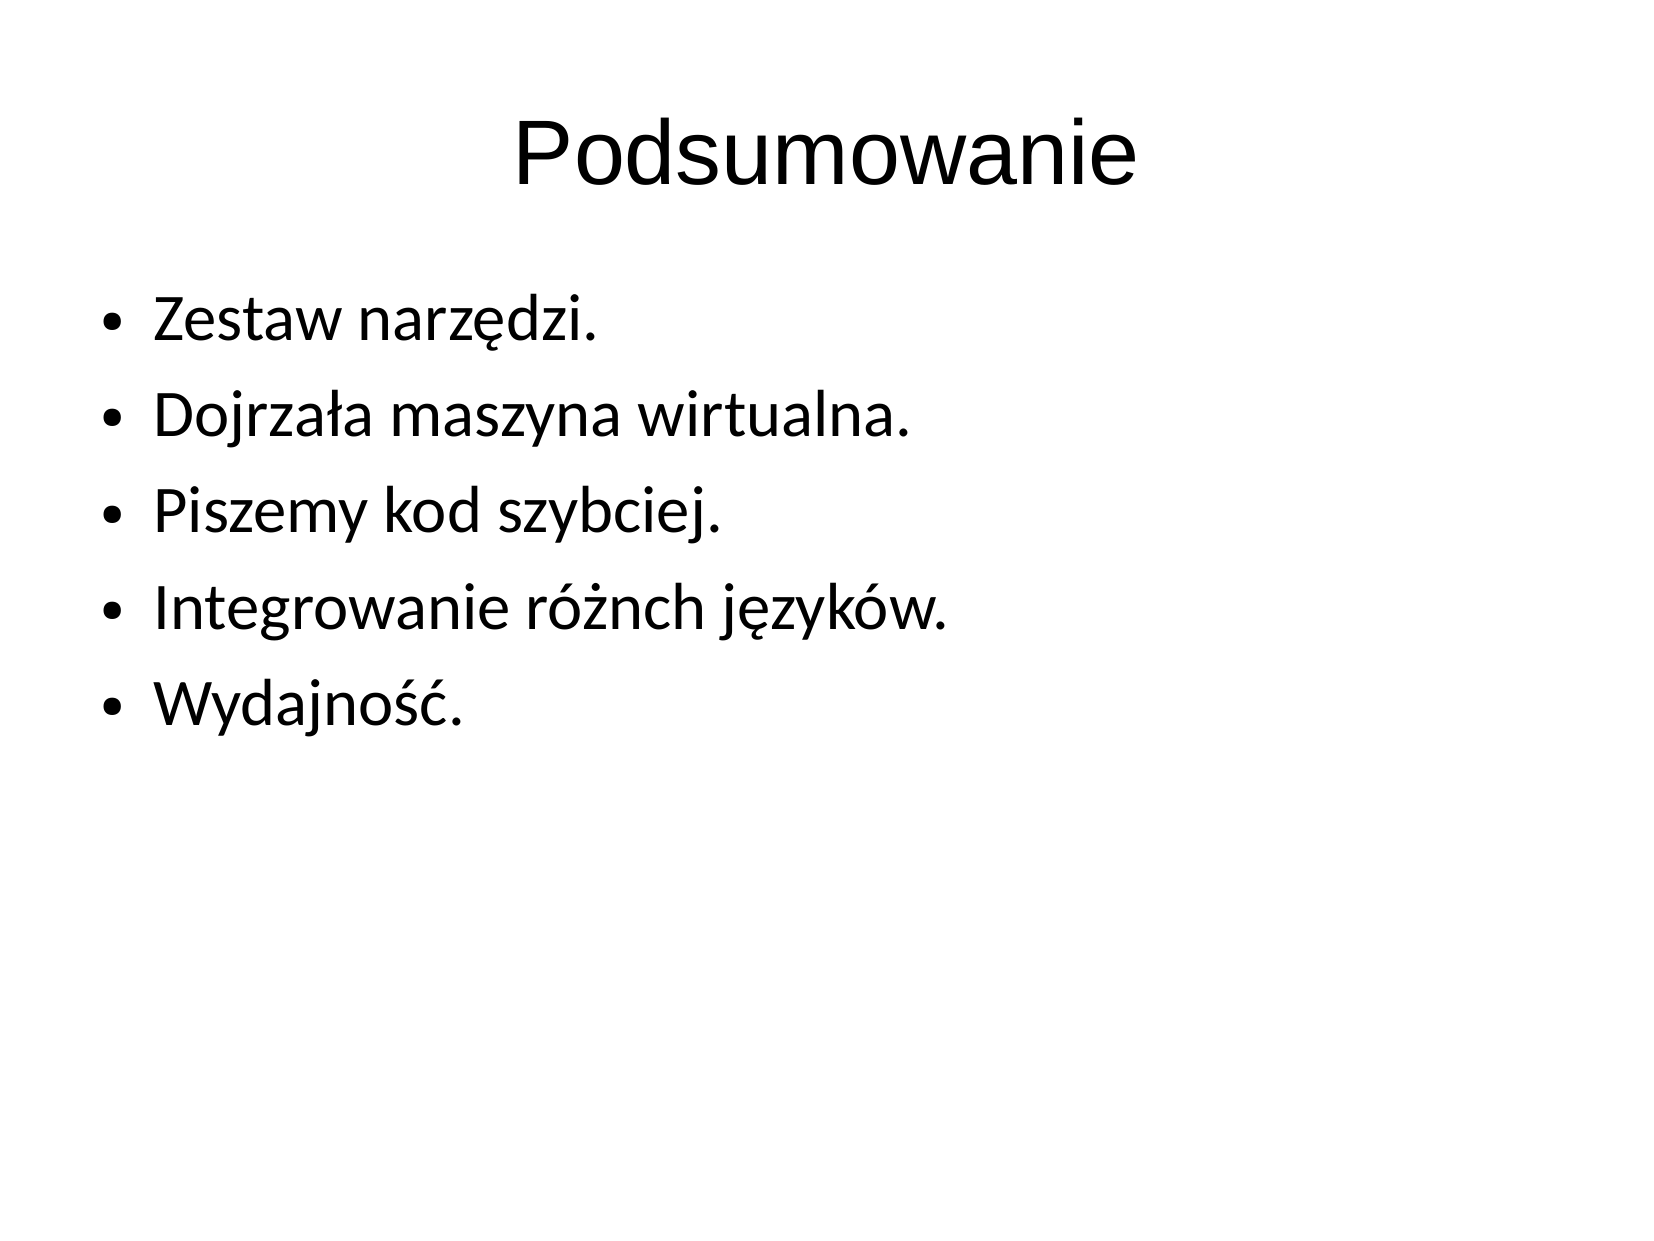

# Podsumowanie
Zestaw narzędzi.
Dojrzała maszyna wirtualna.
Piszemy kod szybciej.
Integrowanie różnch języków.
Wydajność.